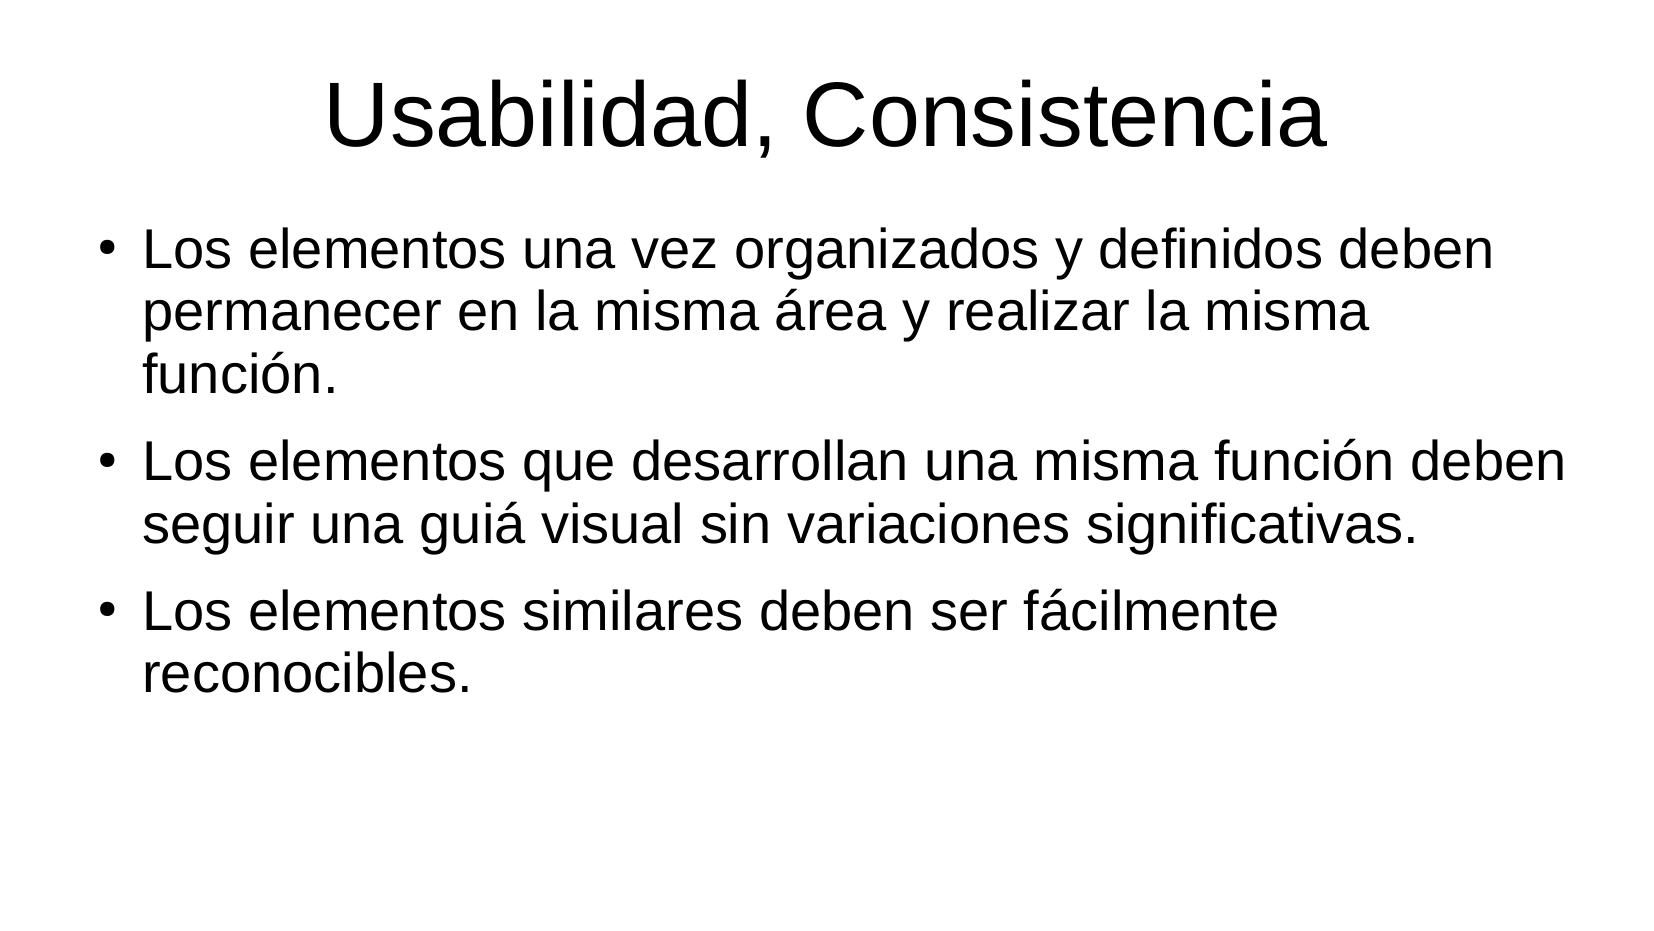

# Usabilidad, Consistencia
Los elementos una vez organizados y definidos deben permanecer en la misma área y realizar la misma función.
Los elementos que desarrollan una misma función deben seguir una guiá visual sin variaciones significativas.
Los elementos similares deben ser fácilmente reconocibles.